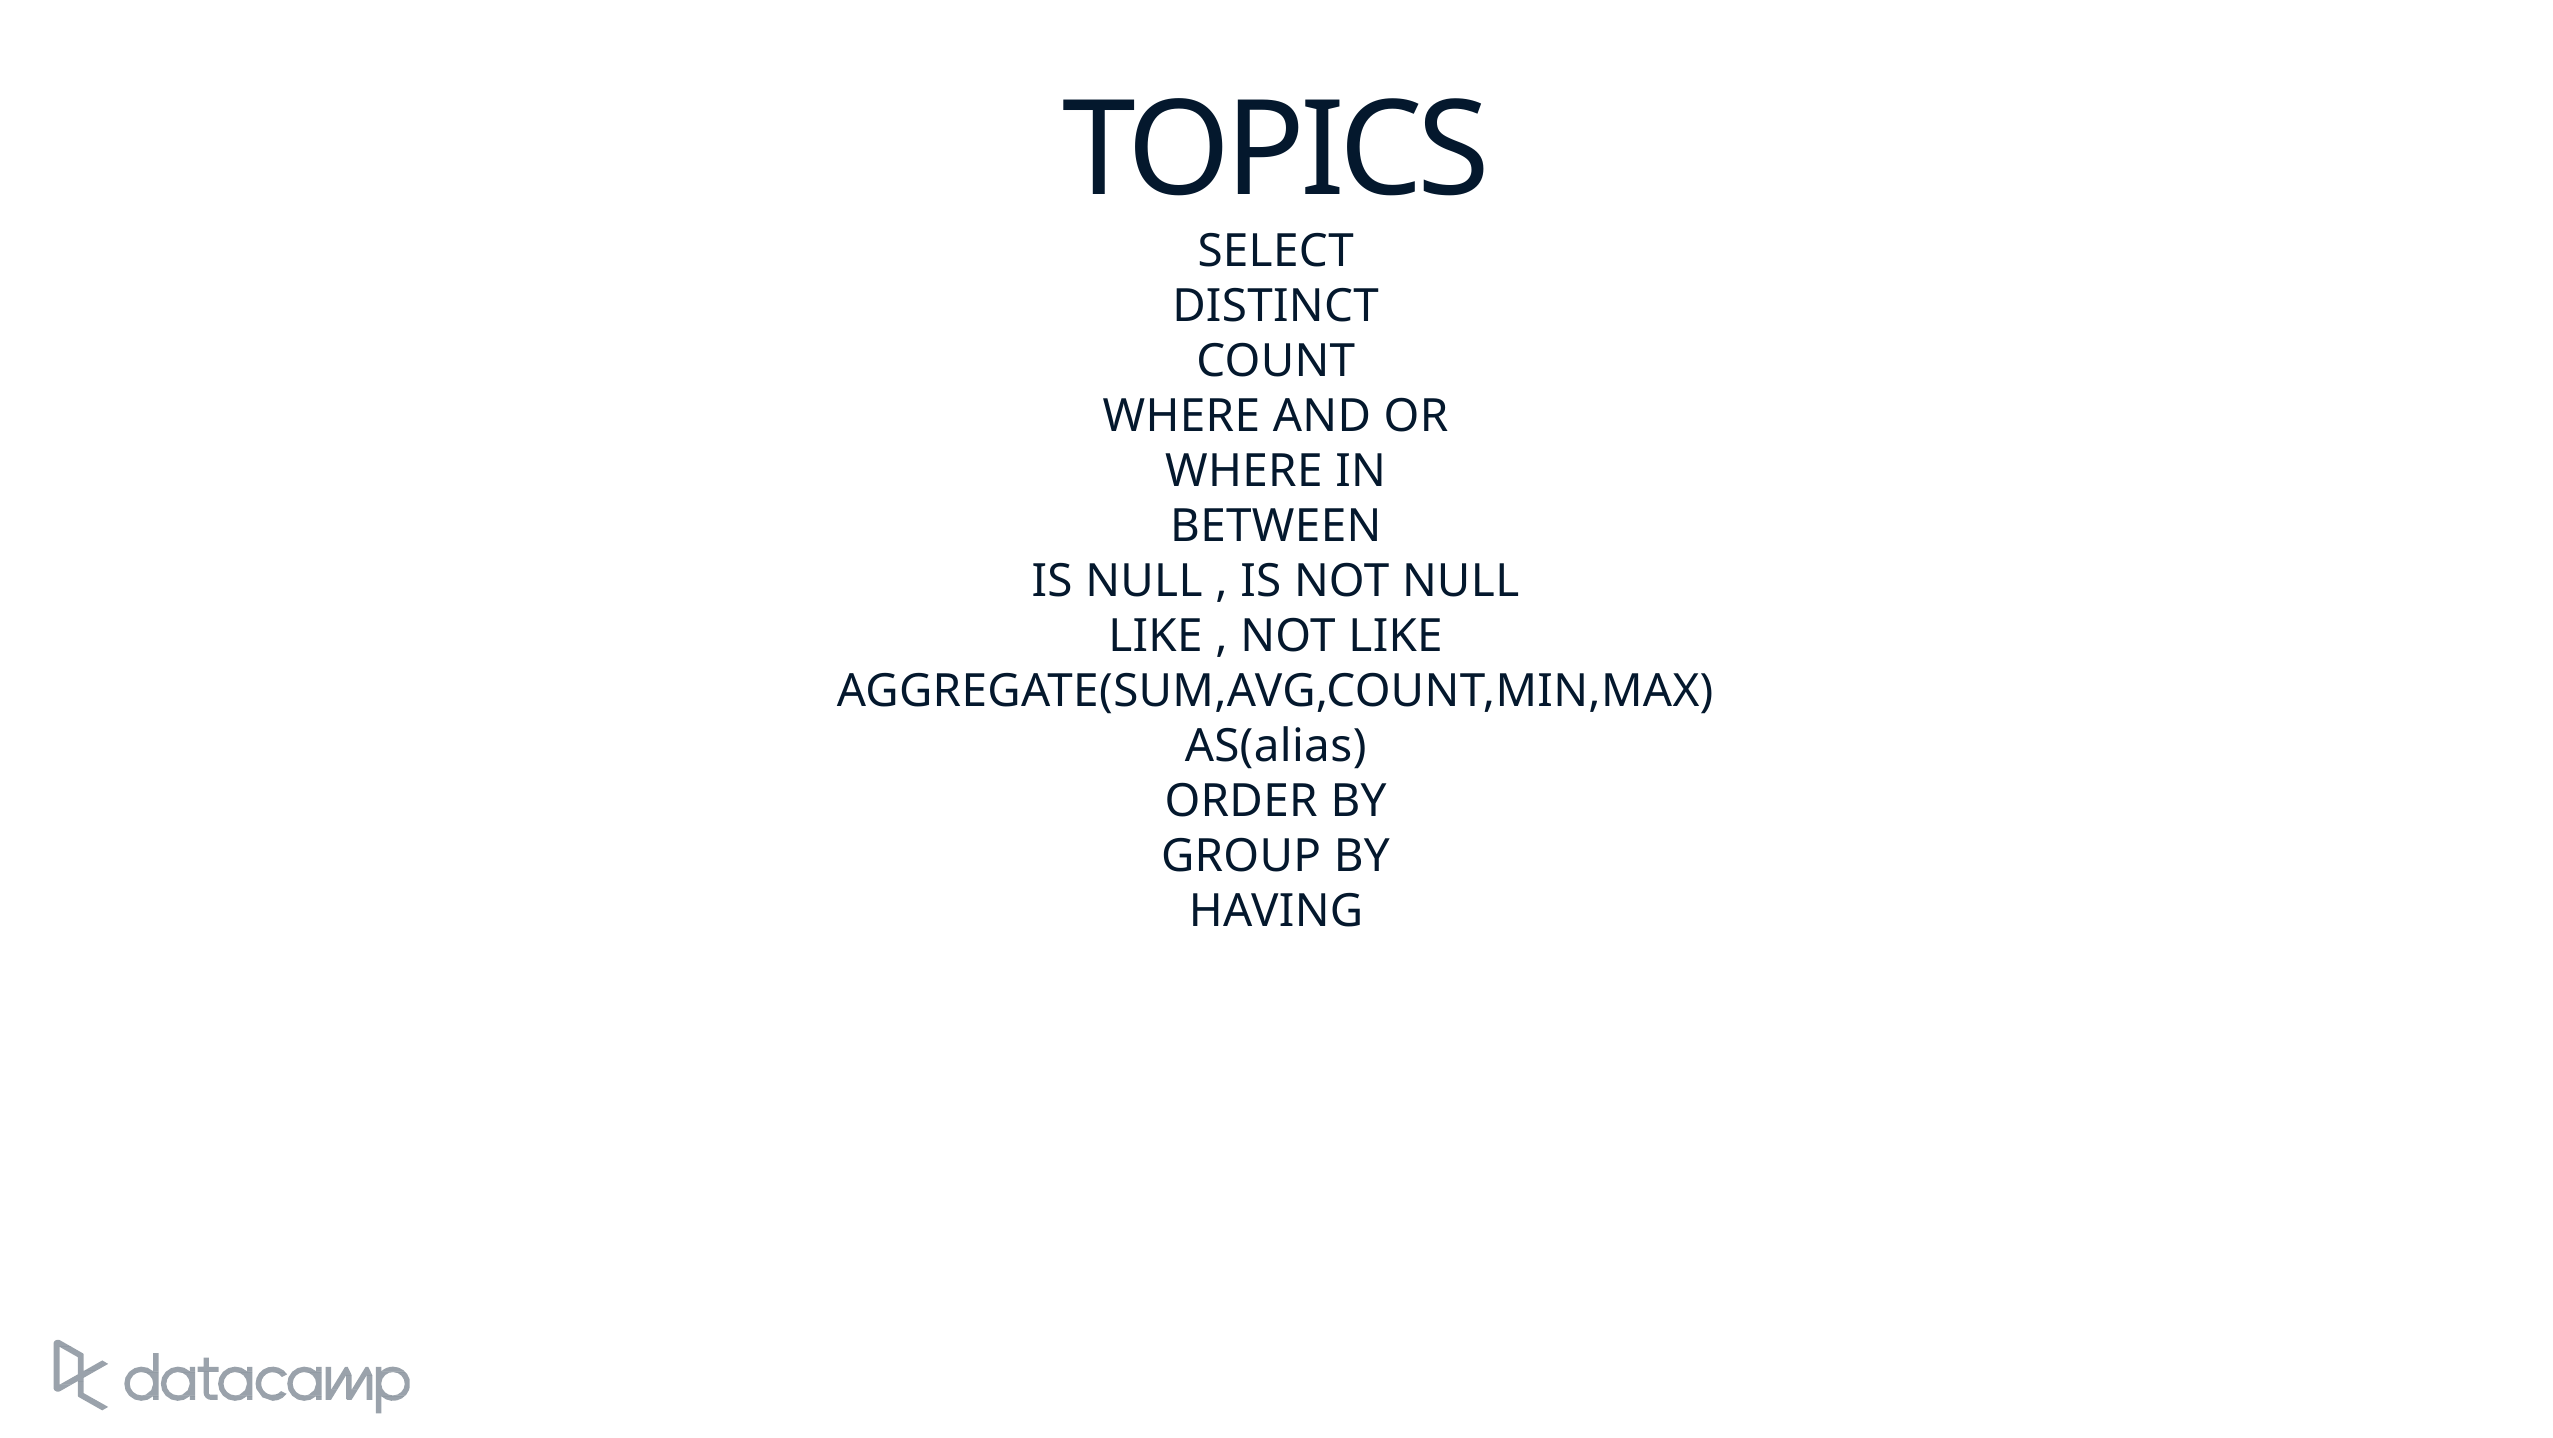

# TOPICS SELECT DISTINCT COUNT WHERE AND OR WHERE IN BETWEEN IS NULL , IS NOT NULL LIKE , NOT LIKE AGGREGATE(SUM,AVG,COUNT,MIN,MAX) AS(alias) ORDER BY GROUP BY HAVING